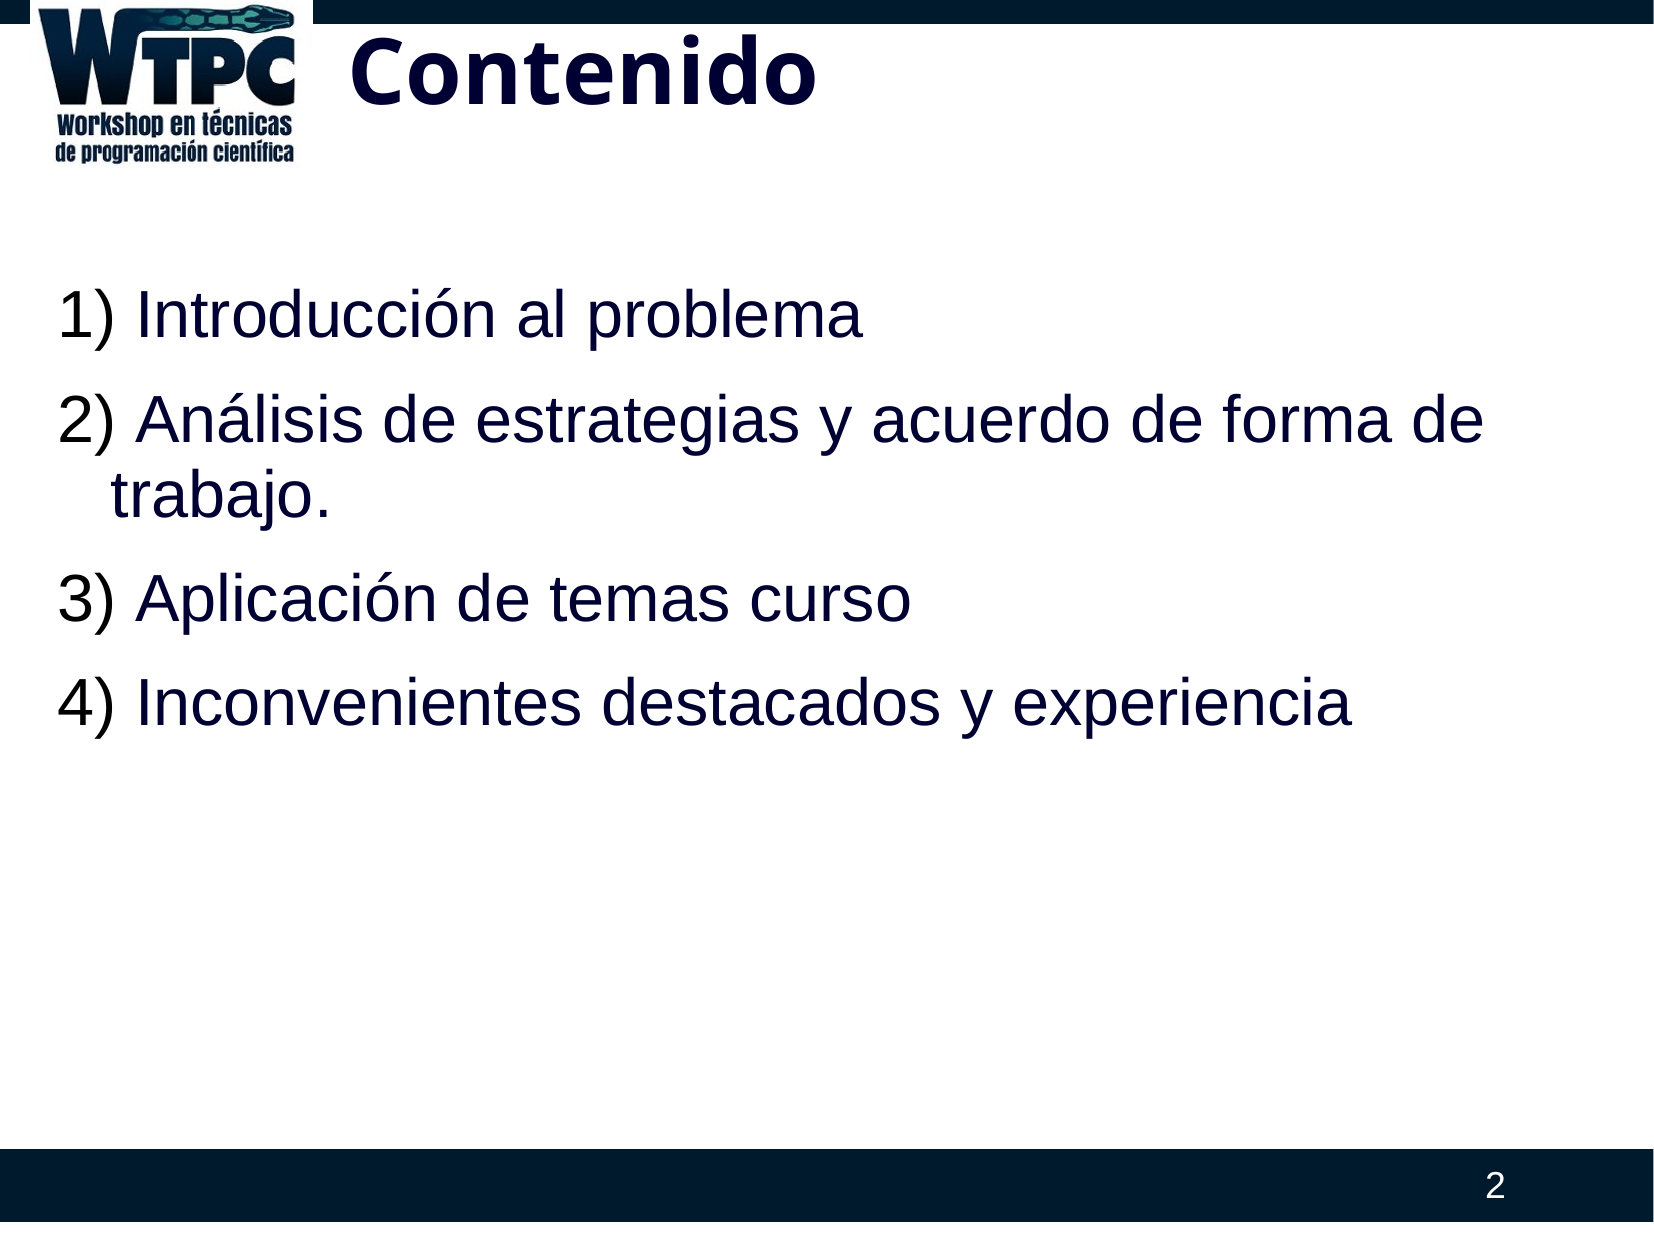

# Contenido
 Introducción al problema
 Análisis de estrategias y acuerdo de forma de trabajo.
 Aplicación de temas curso
 Inconvenientes destacados y experiencia
2